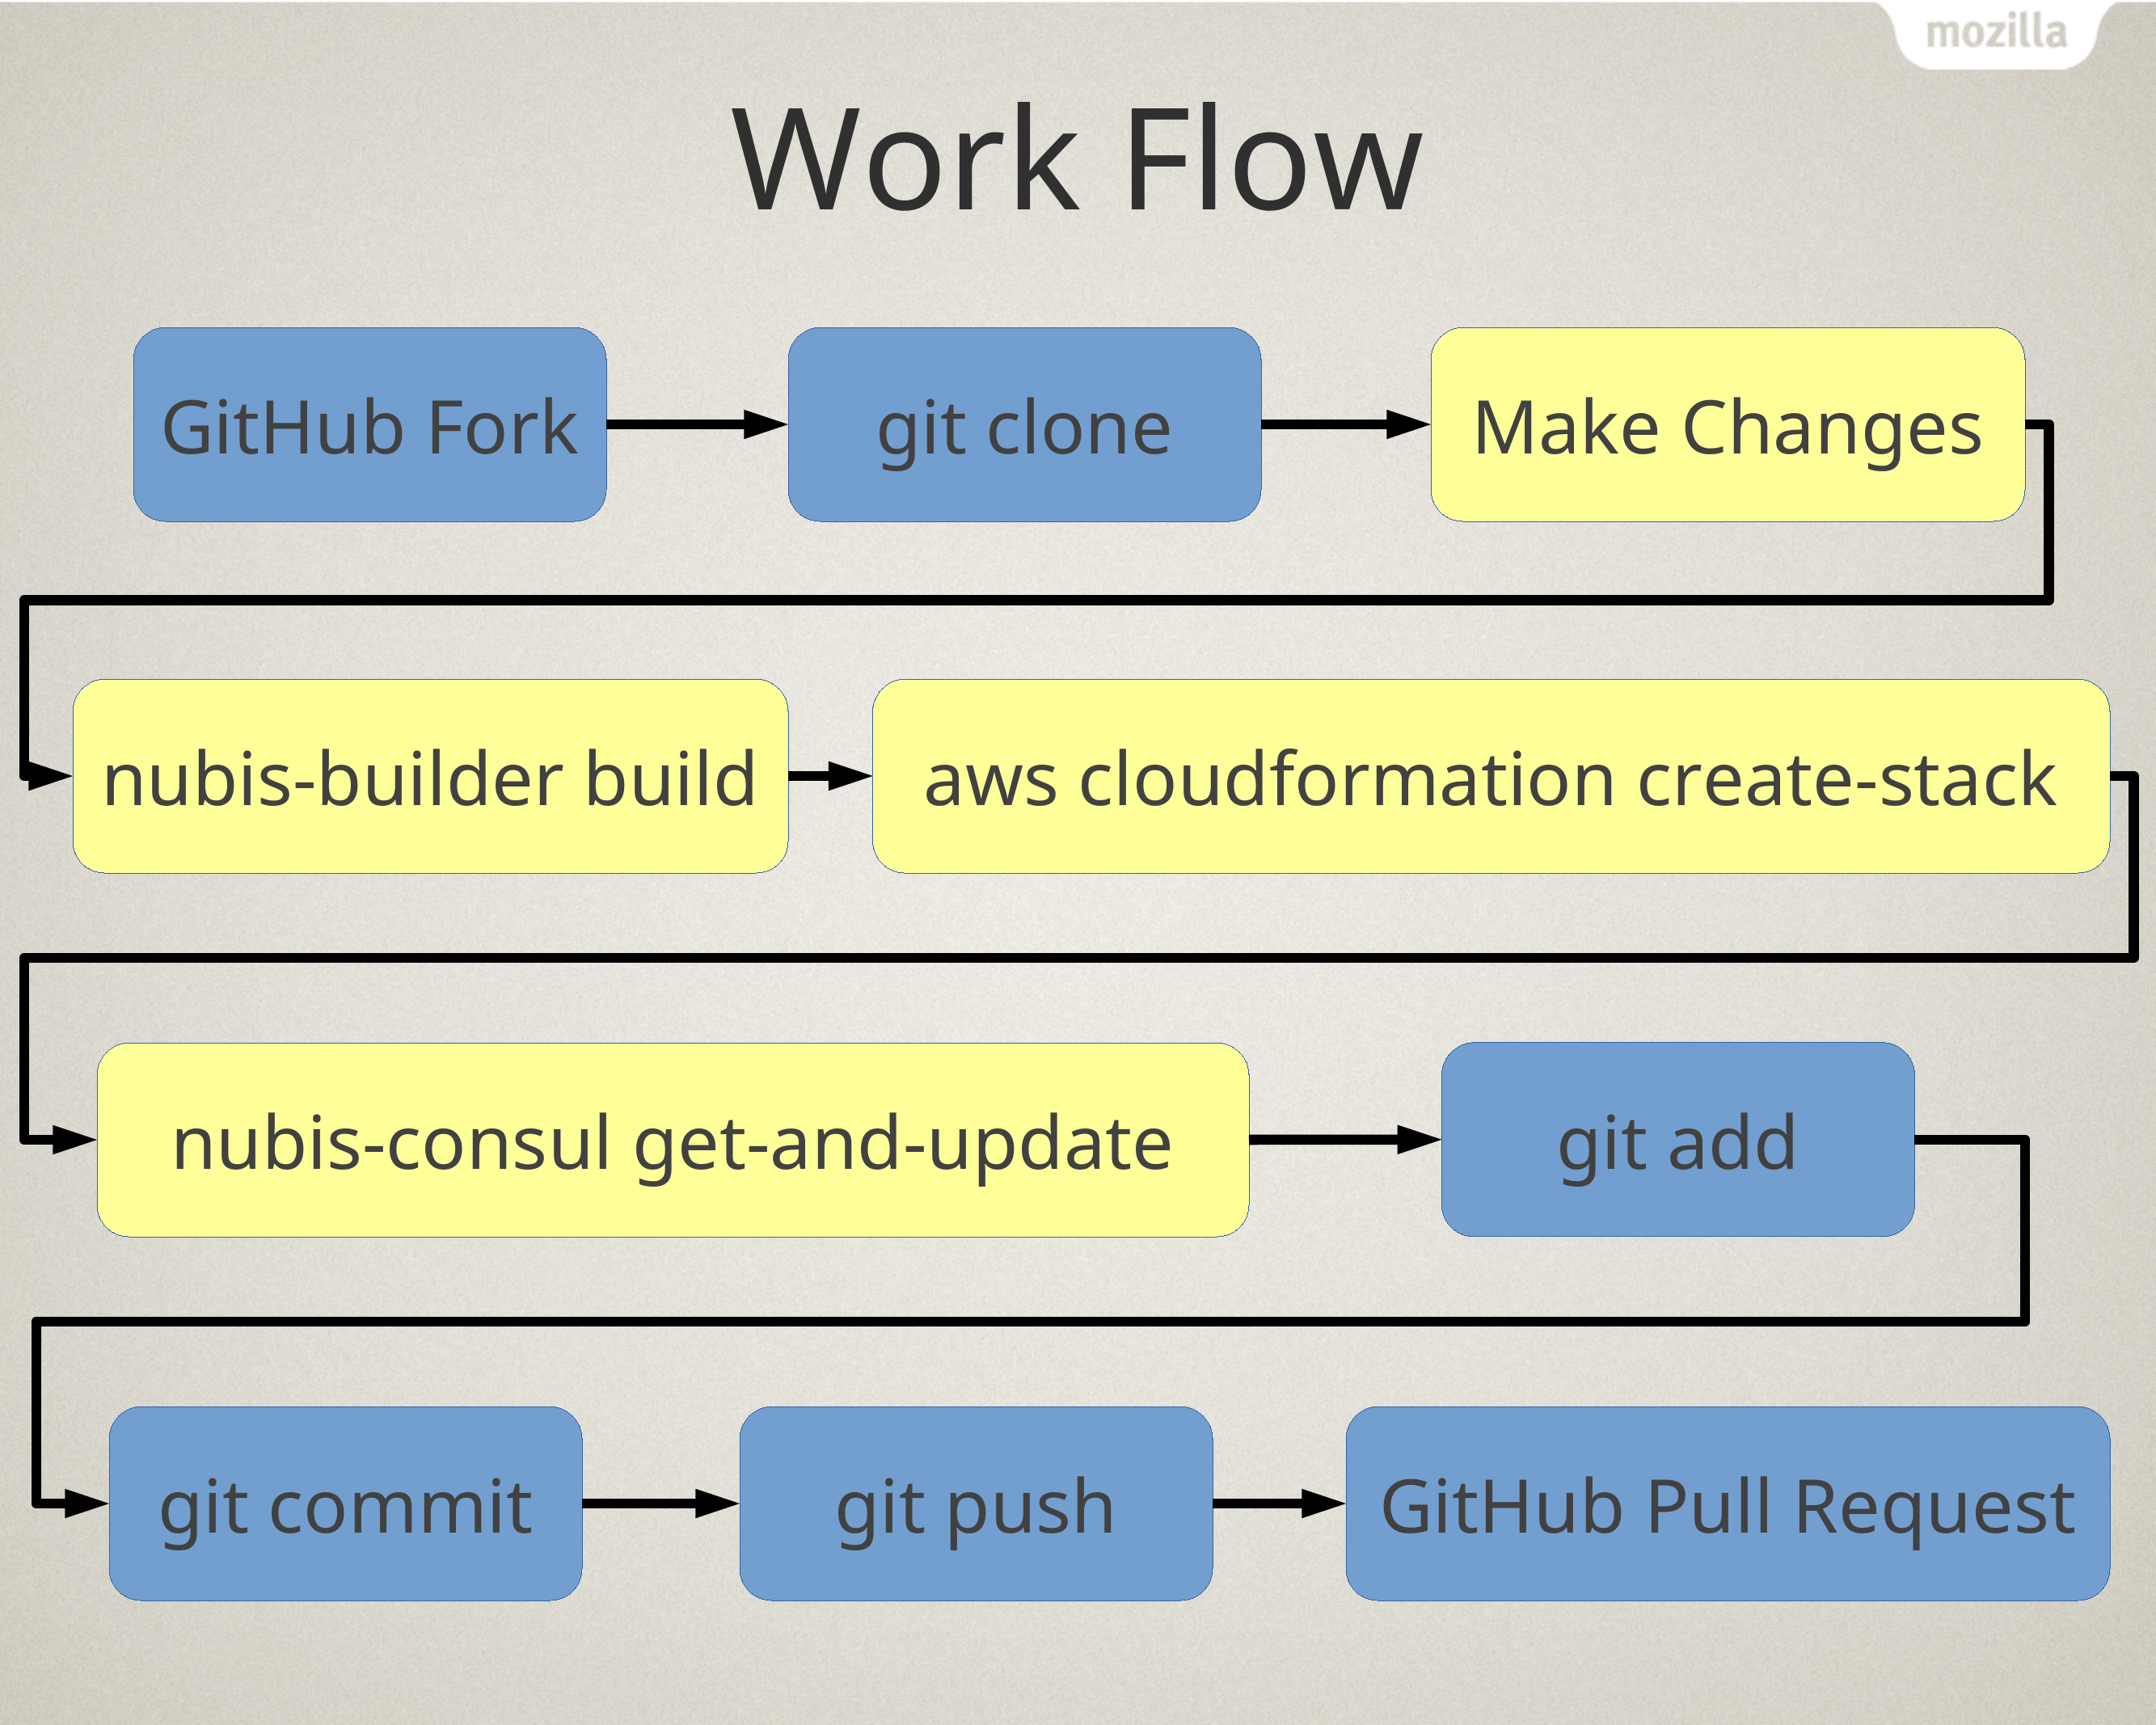

# Work Flow
GitHub Fork
git clone
Make Changes
nubis-builder build
aws cloudformation create-stack
git add
nubis-consul get-and-update
git commit
git push
GitHub Pull Request